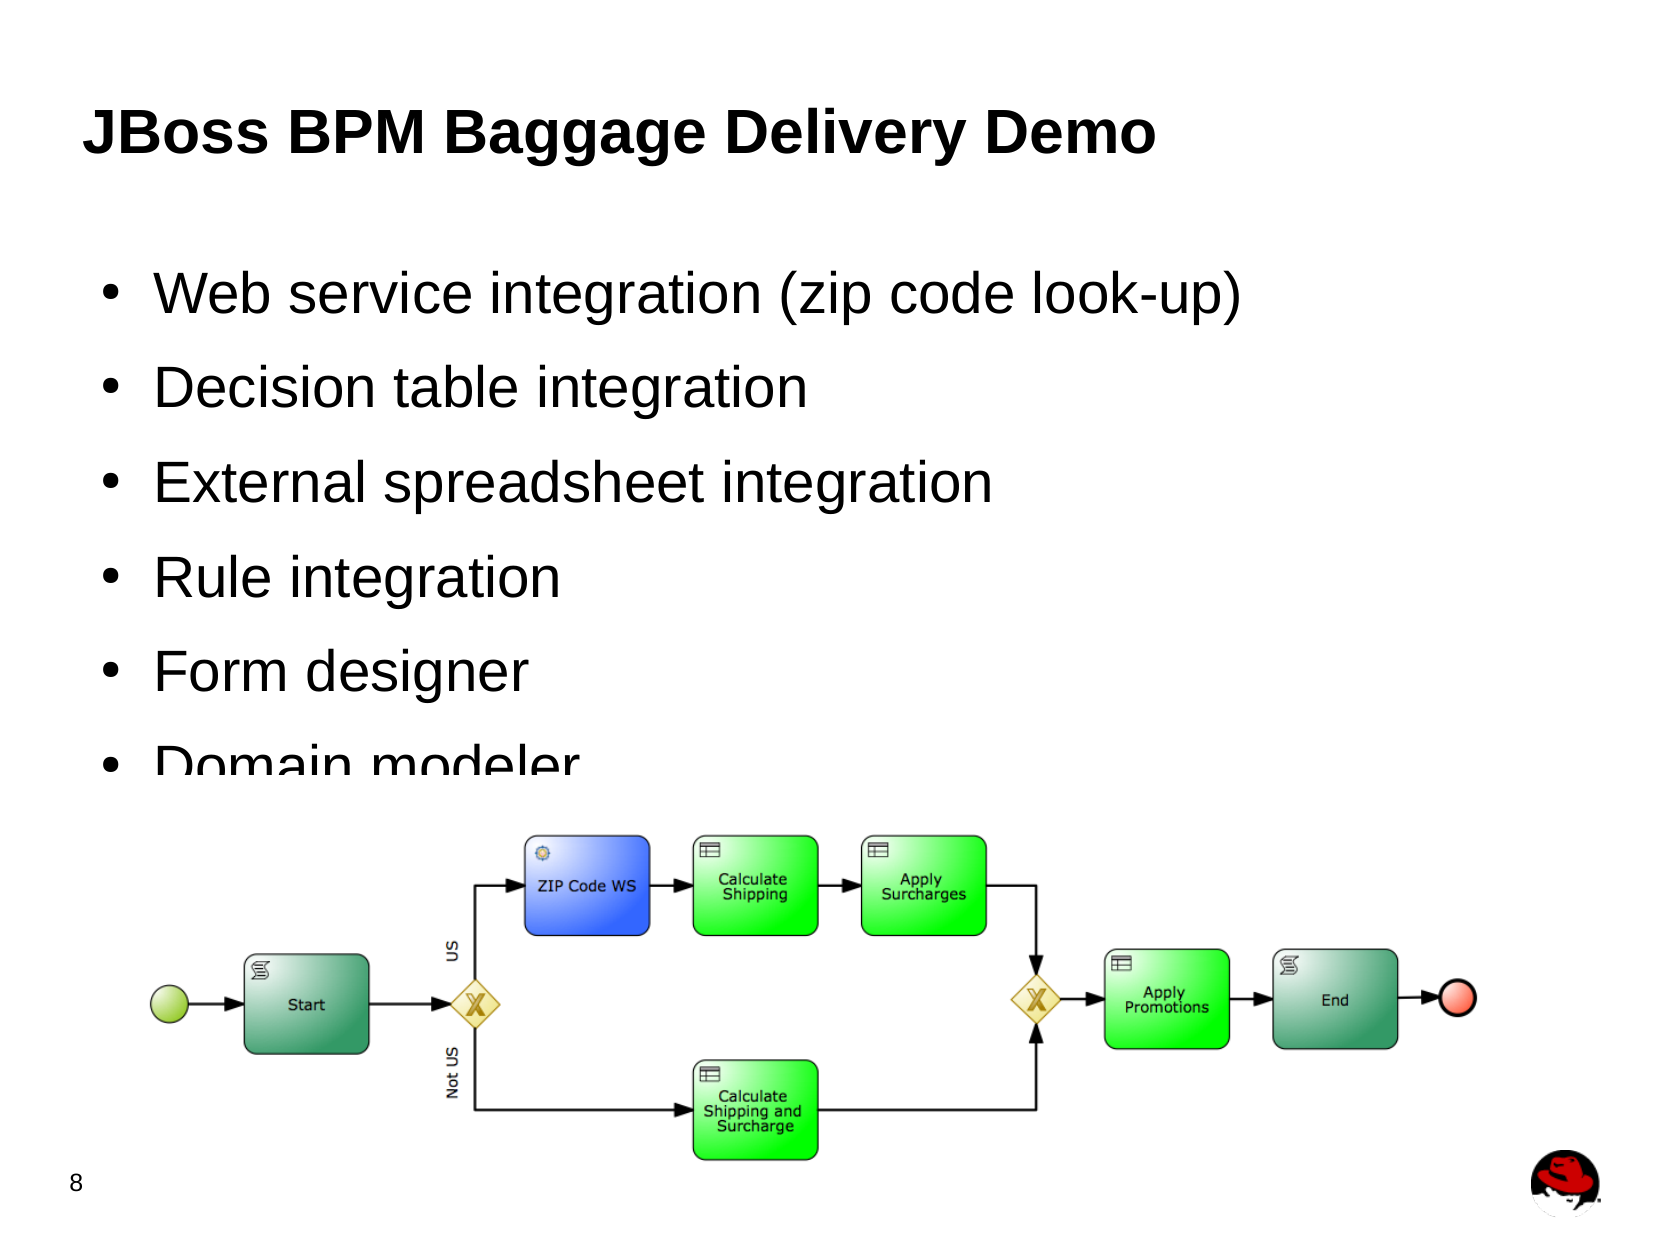

# JBoss BPM Baggage Delivery Demo
Web service integration (zip code look-up)
Decision table integration
External spreadsheet integration
Rule integration
Form designer
Domain modeler